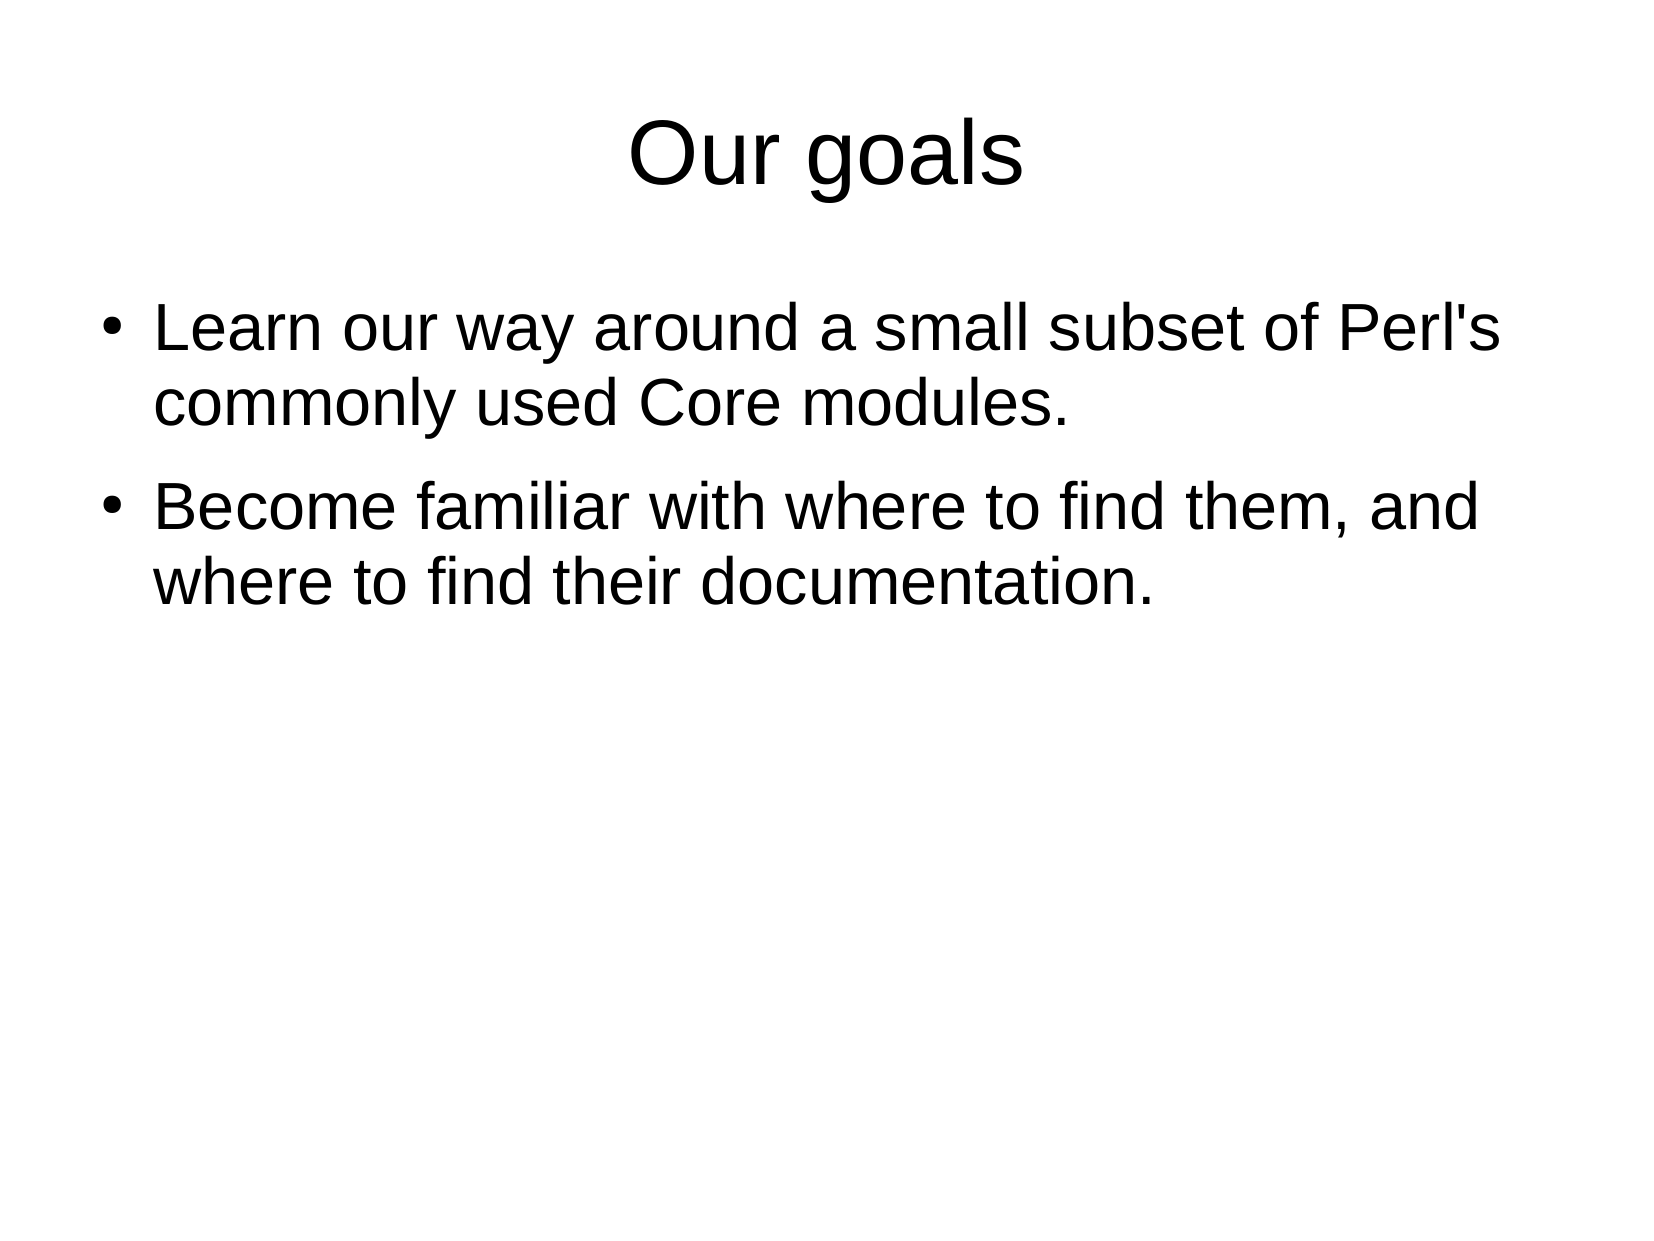

# Our goals
Learn our way around a small subset of Perl's commonly used Core modules.
Become familiar with where to find them, and where to find their documentation.